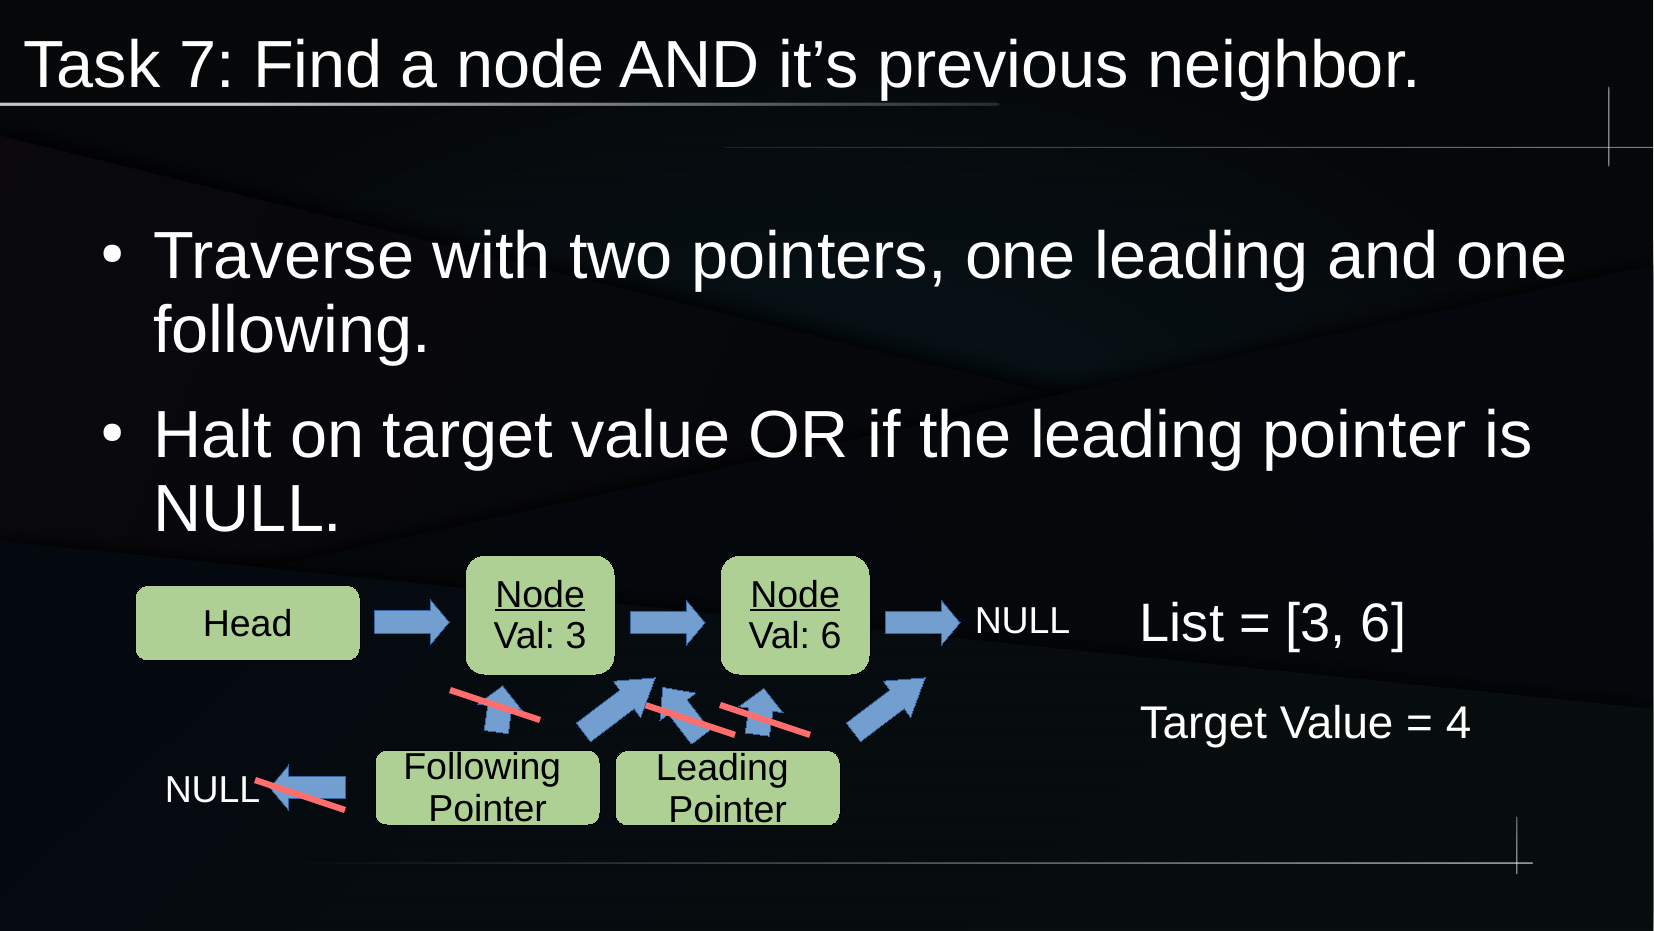

# Task 7: Find a node AND it’s previous neighbor.
Traverse with two pointers, one leading and one following.
Halt on target value OR if the leading pointer is NULL.
Node
Val: 3
Node
Val: 6
NULL
List = [3, 6]
Head
Target Value = 4
Following
Pointer
Leading
Pointer
NULL